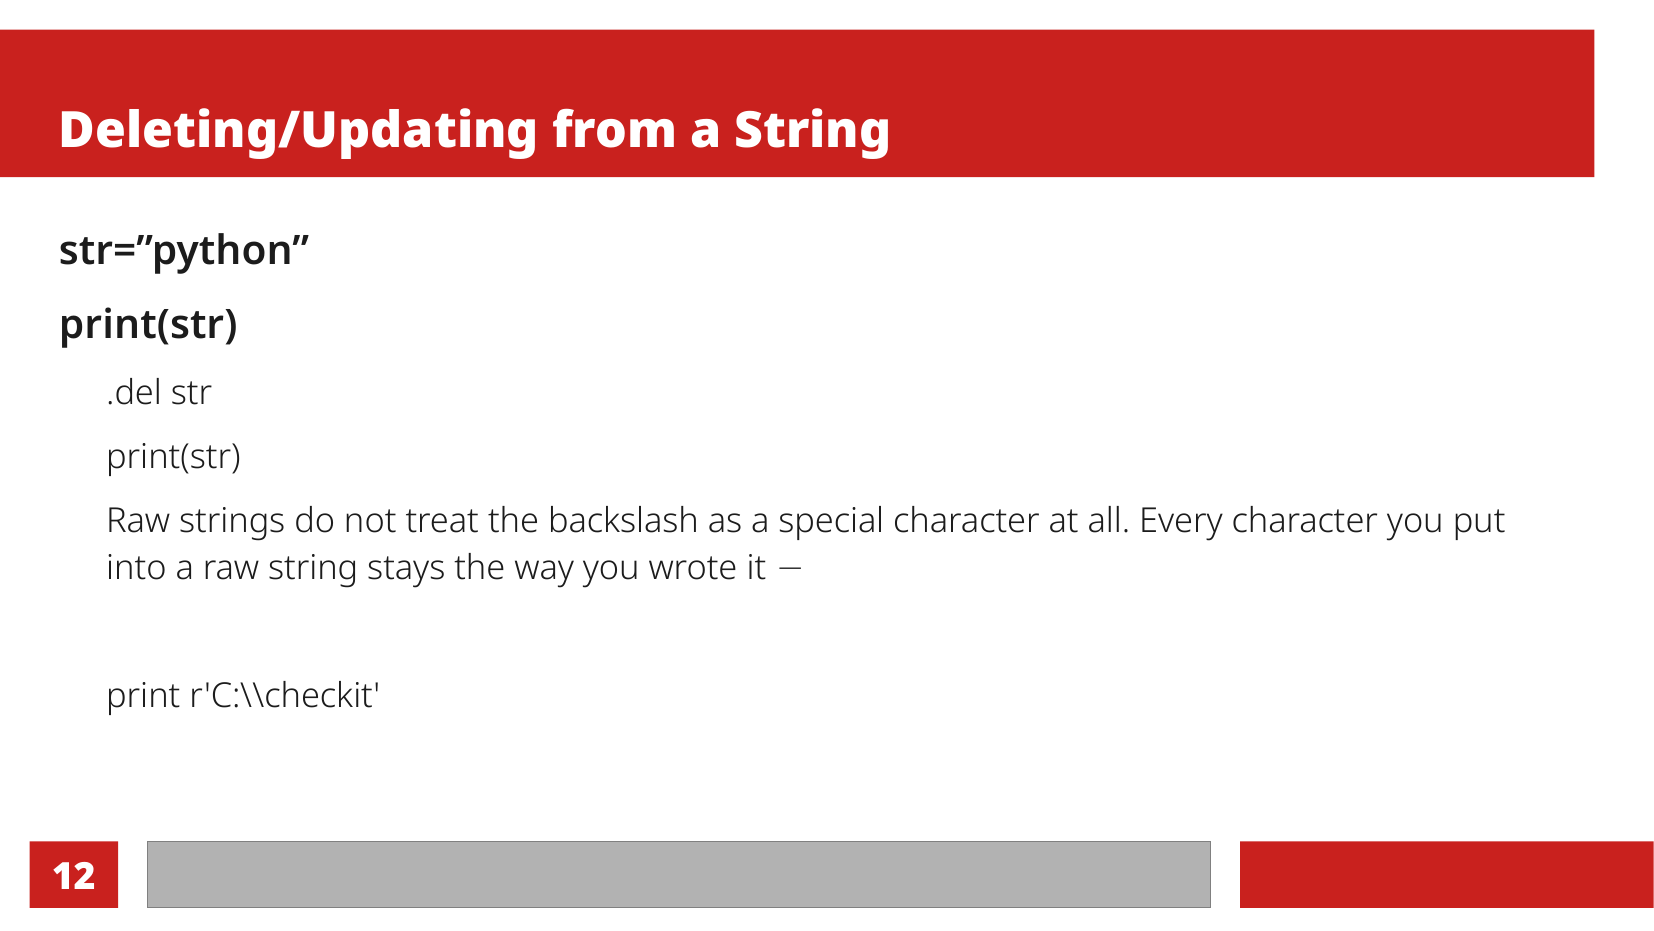

# Deleting/Updating from a String
str=”python”
print(str)
.del str
print(str)
Raw strings do not treat the backslash as a special character at all. Every character you put into a raw string stays the way you wrote it −
print r'C:\\checkit'
12